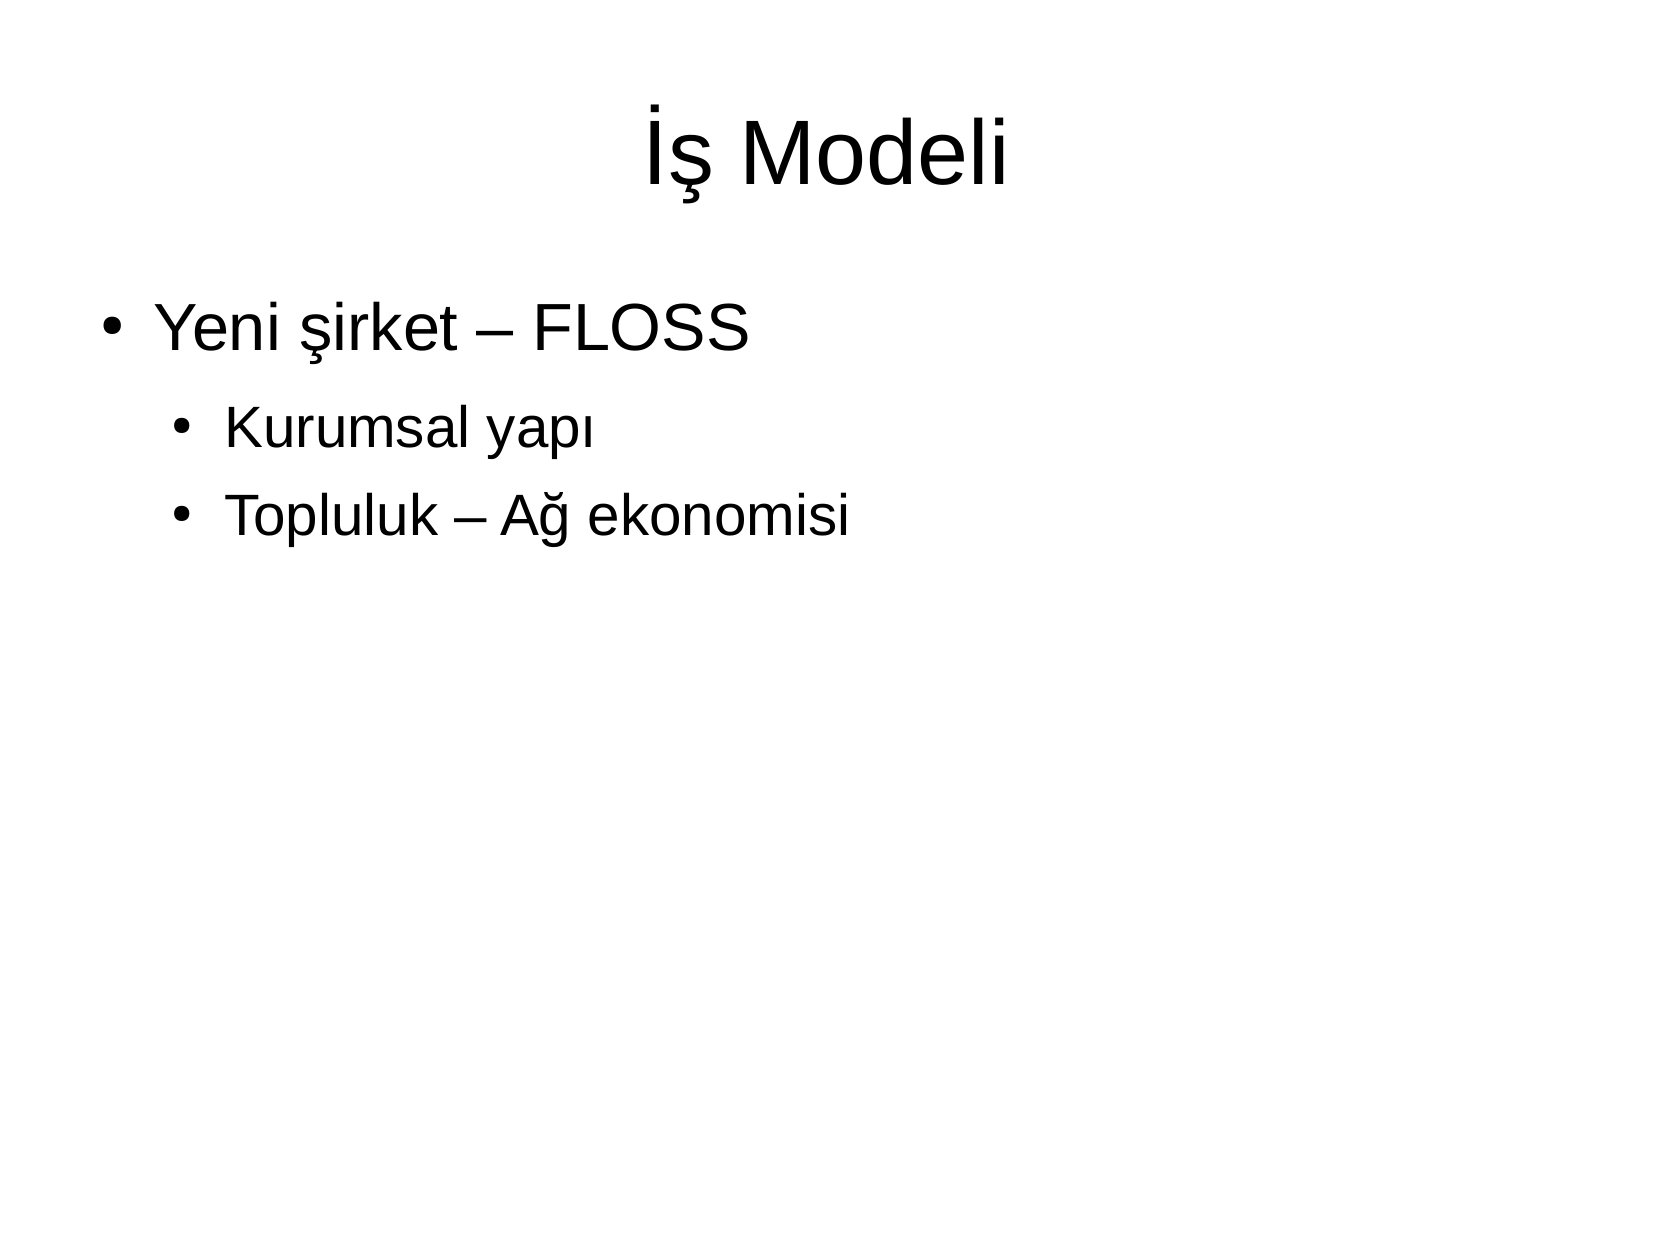

# İş Modeli
Yeni şirket – FLOSS
Kurumsal yapı
Topluluk – Ağ ekonomisi